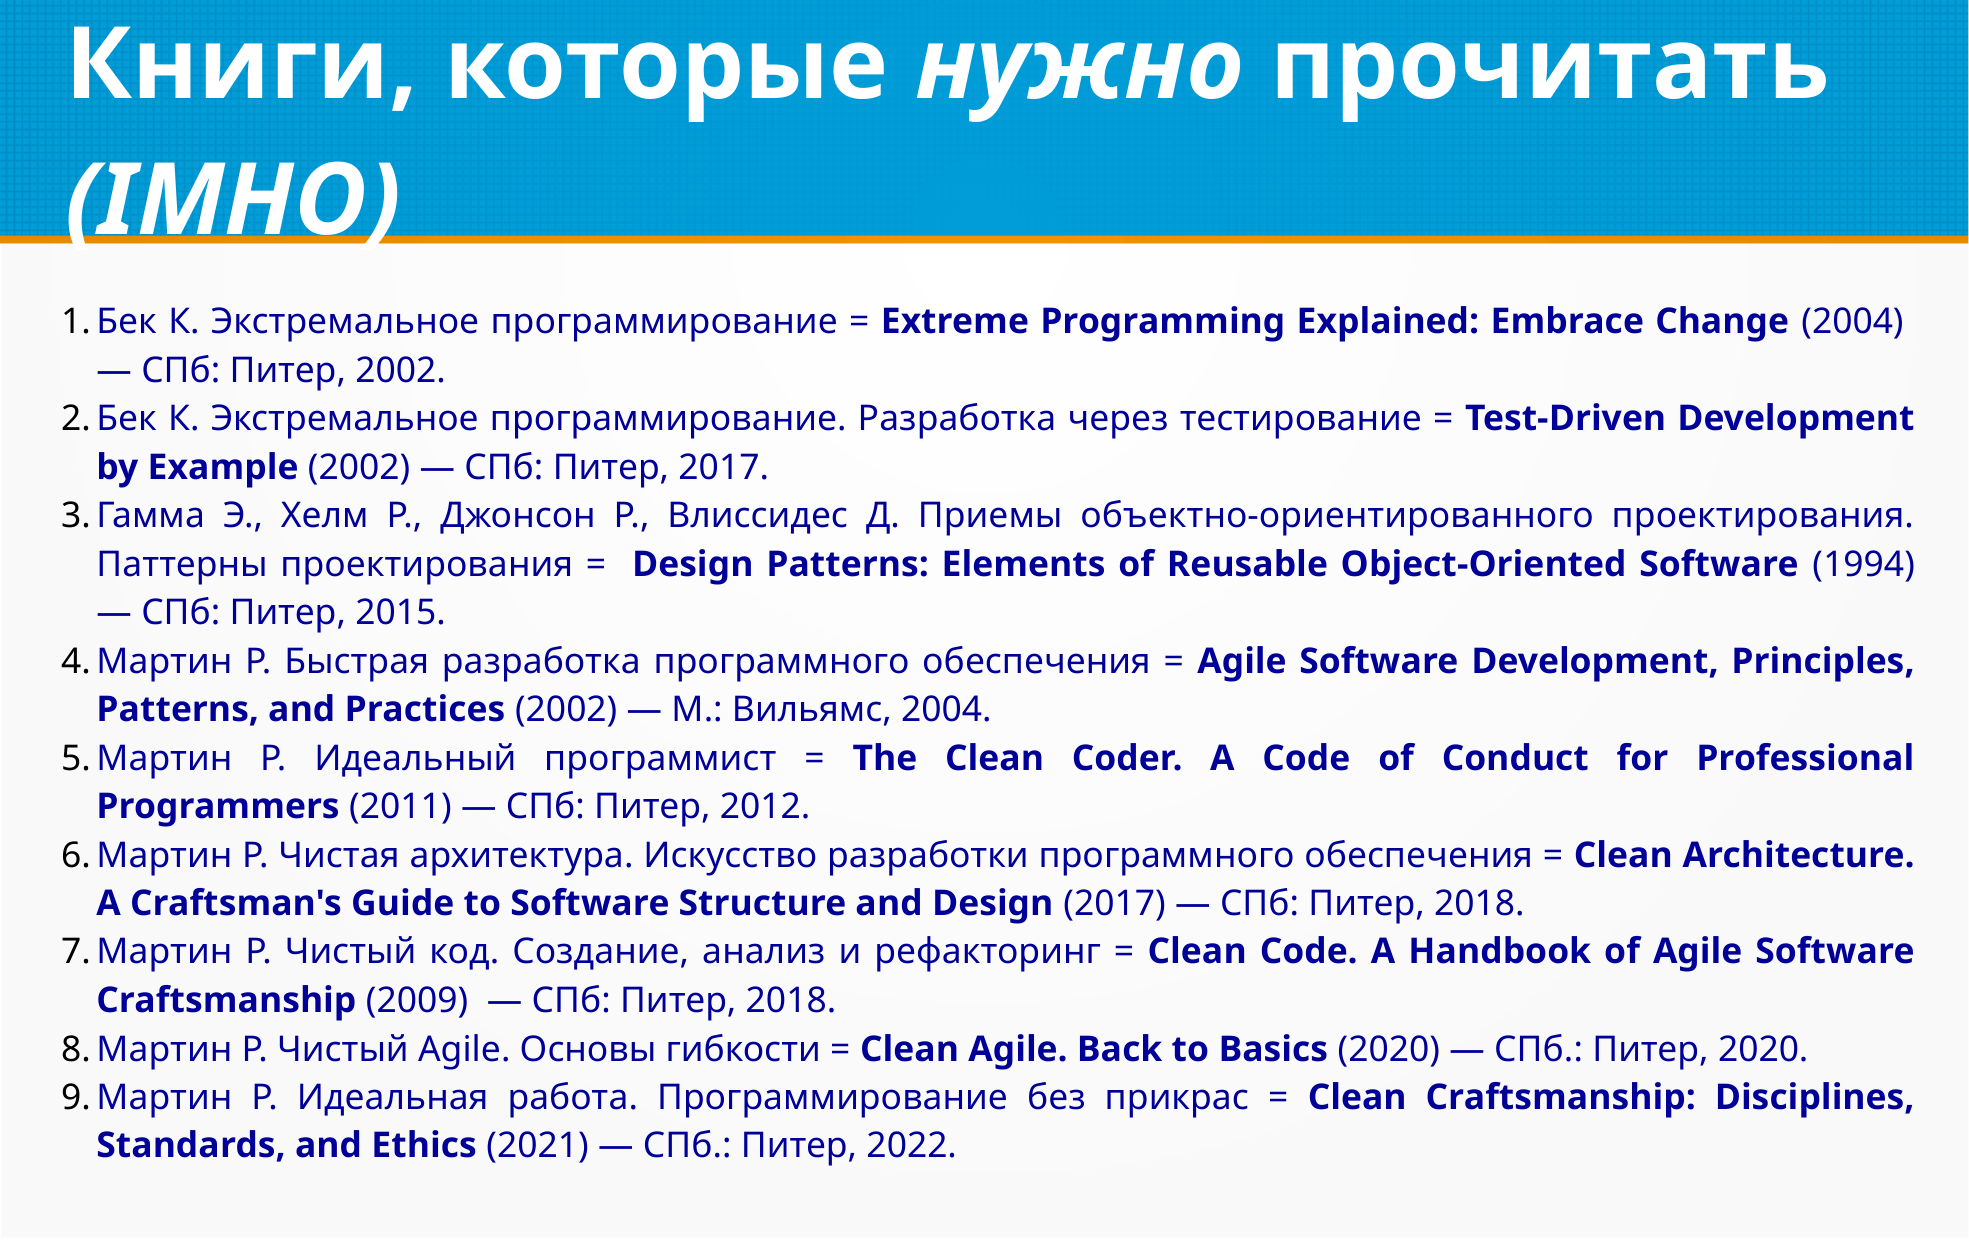

Книги, которые нужно прочитать (IMHO)
Бек К. Экстремальное программирование = Extreme Programming Explained: Embrace Change (2004) — СПб: Питер, 2002.
Бек К. Экстремальное программирование. Разработка через тестирование = Test-Driven Development by Example (2002) — СПб: Питер, 2017.
Гамма Э., Хелм Р., Джонсон Р., Влиссидес Д. Приемы объектно-ориентированного проектирования. Паттерны проектирования = Design Patterns: Elements of Reusable Object-Oriented Software (1994) — СПб: Питер, 2015.
Мартин Р. Быстрая разработка программного обеспечения = Agile Software Development, Principles, Patterns, and Practices (2002) — М.: Вильямс, 2004.
Мартин Р. Идеальный программист = The Clean Coder. A Сode of Conduct for Professional Programmers (2011) — СПб: Питер, 2012.
Мартин Р. Чистая архитектура. Искусство разработки программного обеспечения = Clean Architecture. A Craftsman's Guide to Software Structure and Design (2017) — СПб: Питер, 2018.
Мартин Р. Чистый код. Cоздание, анализ и рефакторинг = Clean Code. A Handbook of Agile Software Craftsmanship (2009) — СПб: Питер, 2018.
Мартин Р. Чистый Agile. Основы гибкости = Clean Agile. Back to Basics (2020) — СПб.: Питер, 2020.
Мартин Р. Идеальная работа. Программирование без прикрас = Clean Craftsmanship: Disciplines, Standards, and Ethics (2021) — СПб.: Питер, 2022.